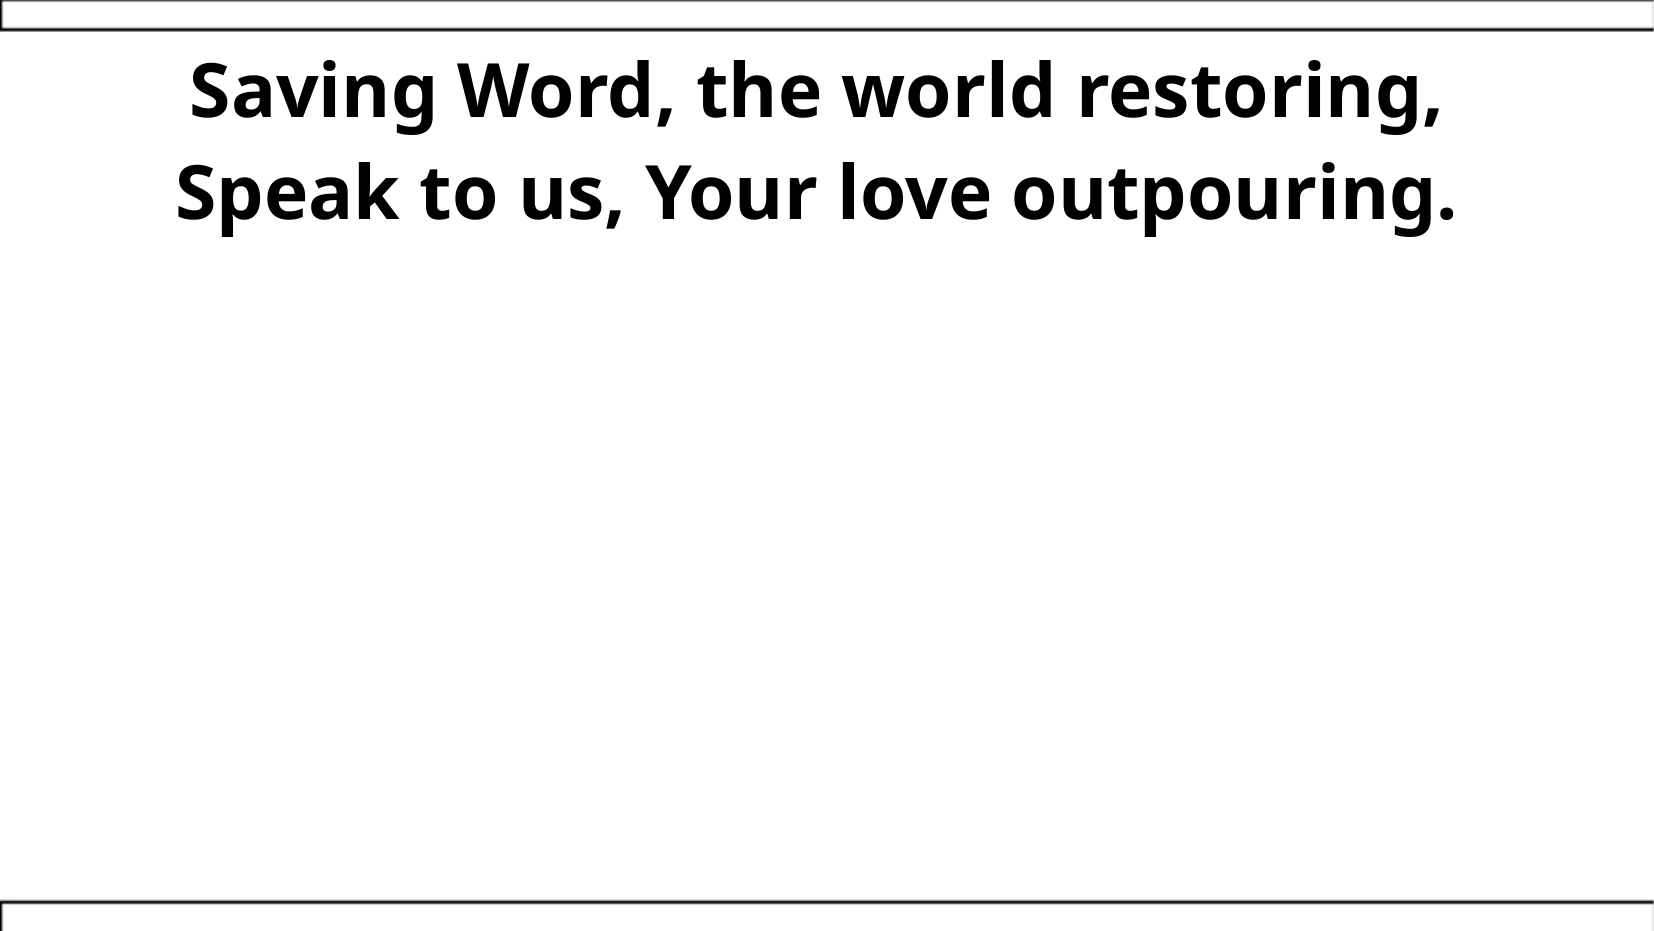

Saving Word, the world restoring,
Speak to us, Your love outpouring.